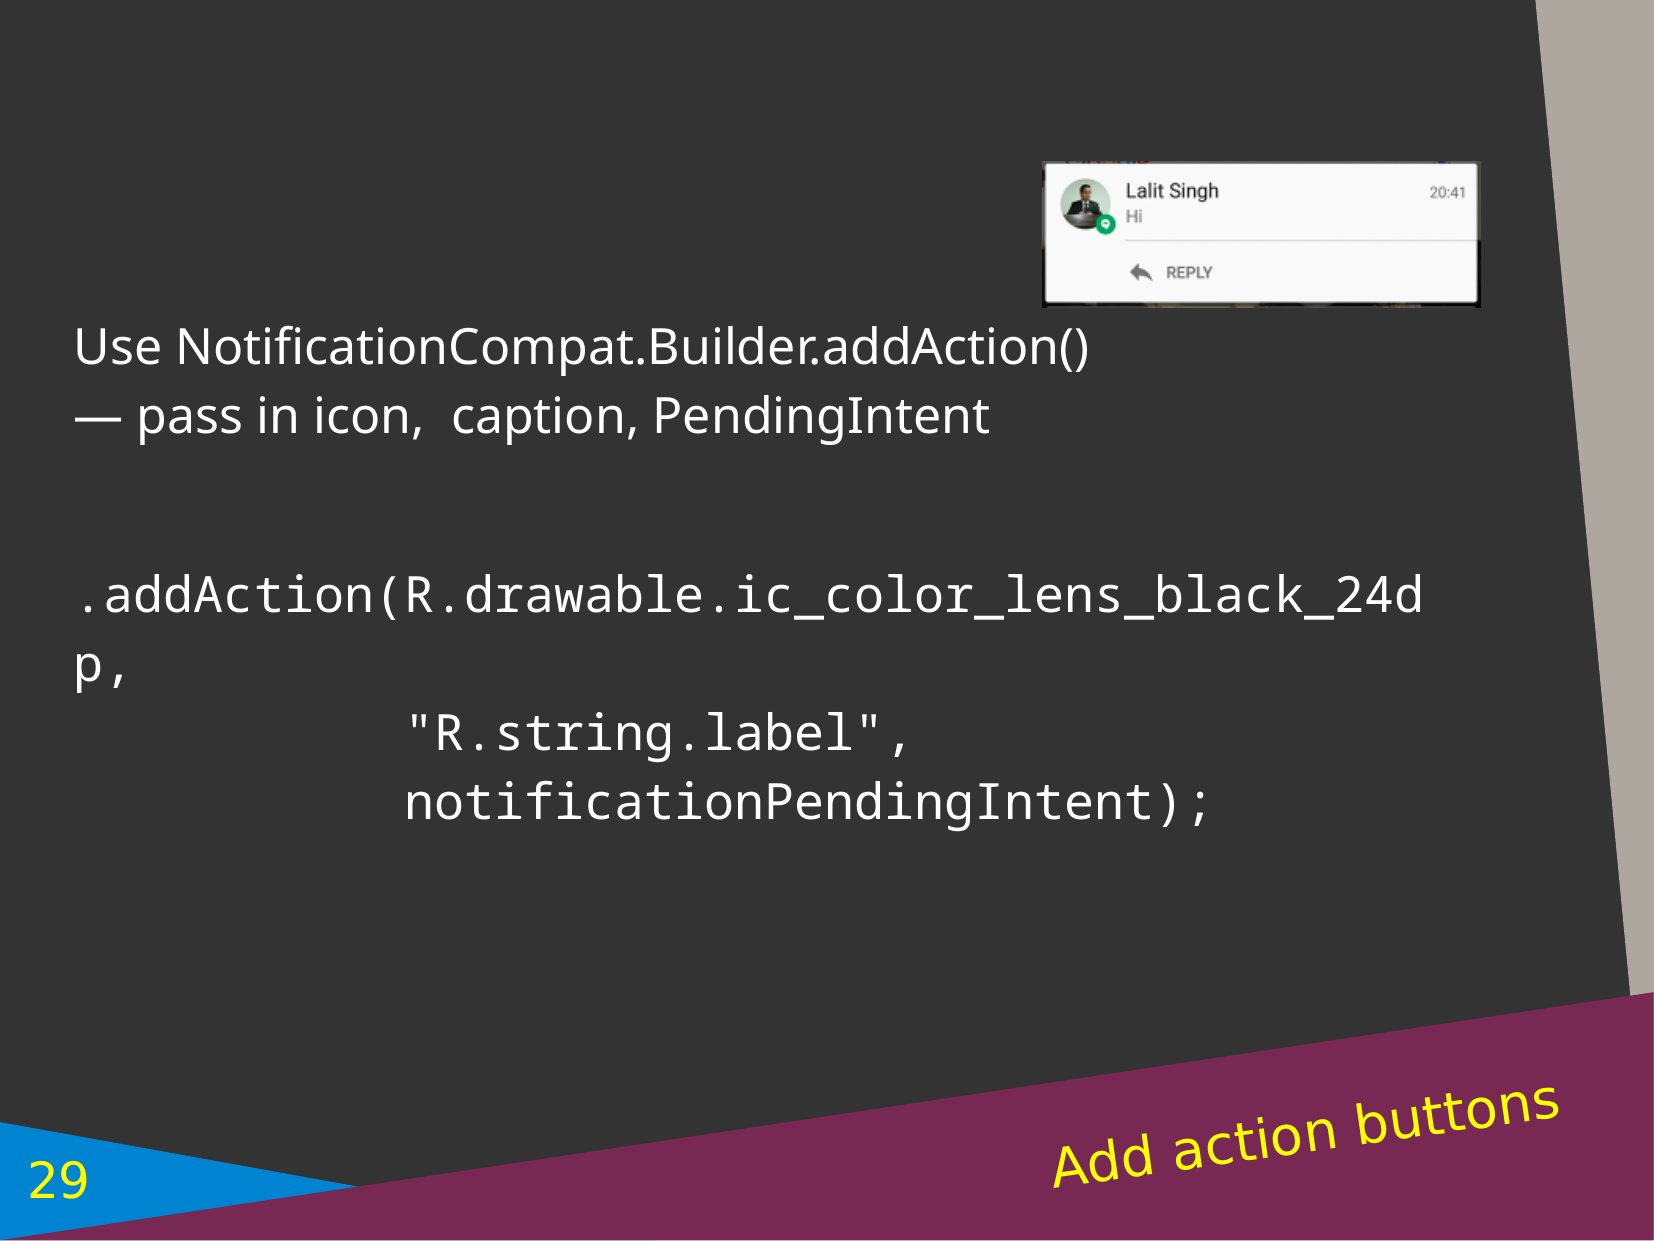

Use NotificationCompat.Builder.addAction()
— pass in icon, caption, PendingIntent
.addAction(R.drawable.ic_color_lens_black_24dp,
 "R.string.label",
 notificationPendingIntent);
# Add action buttons
29